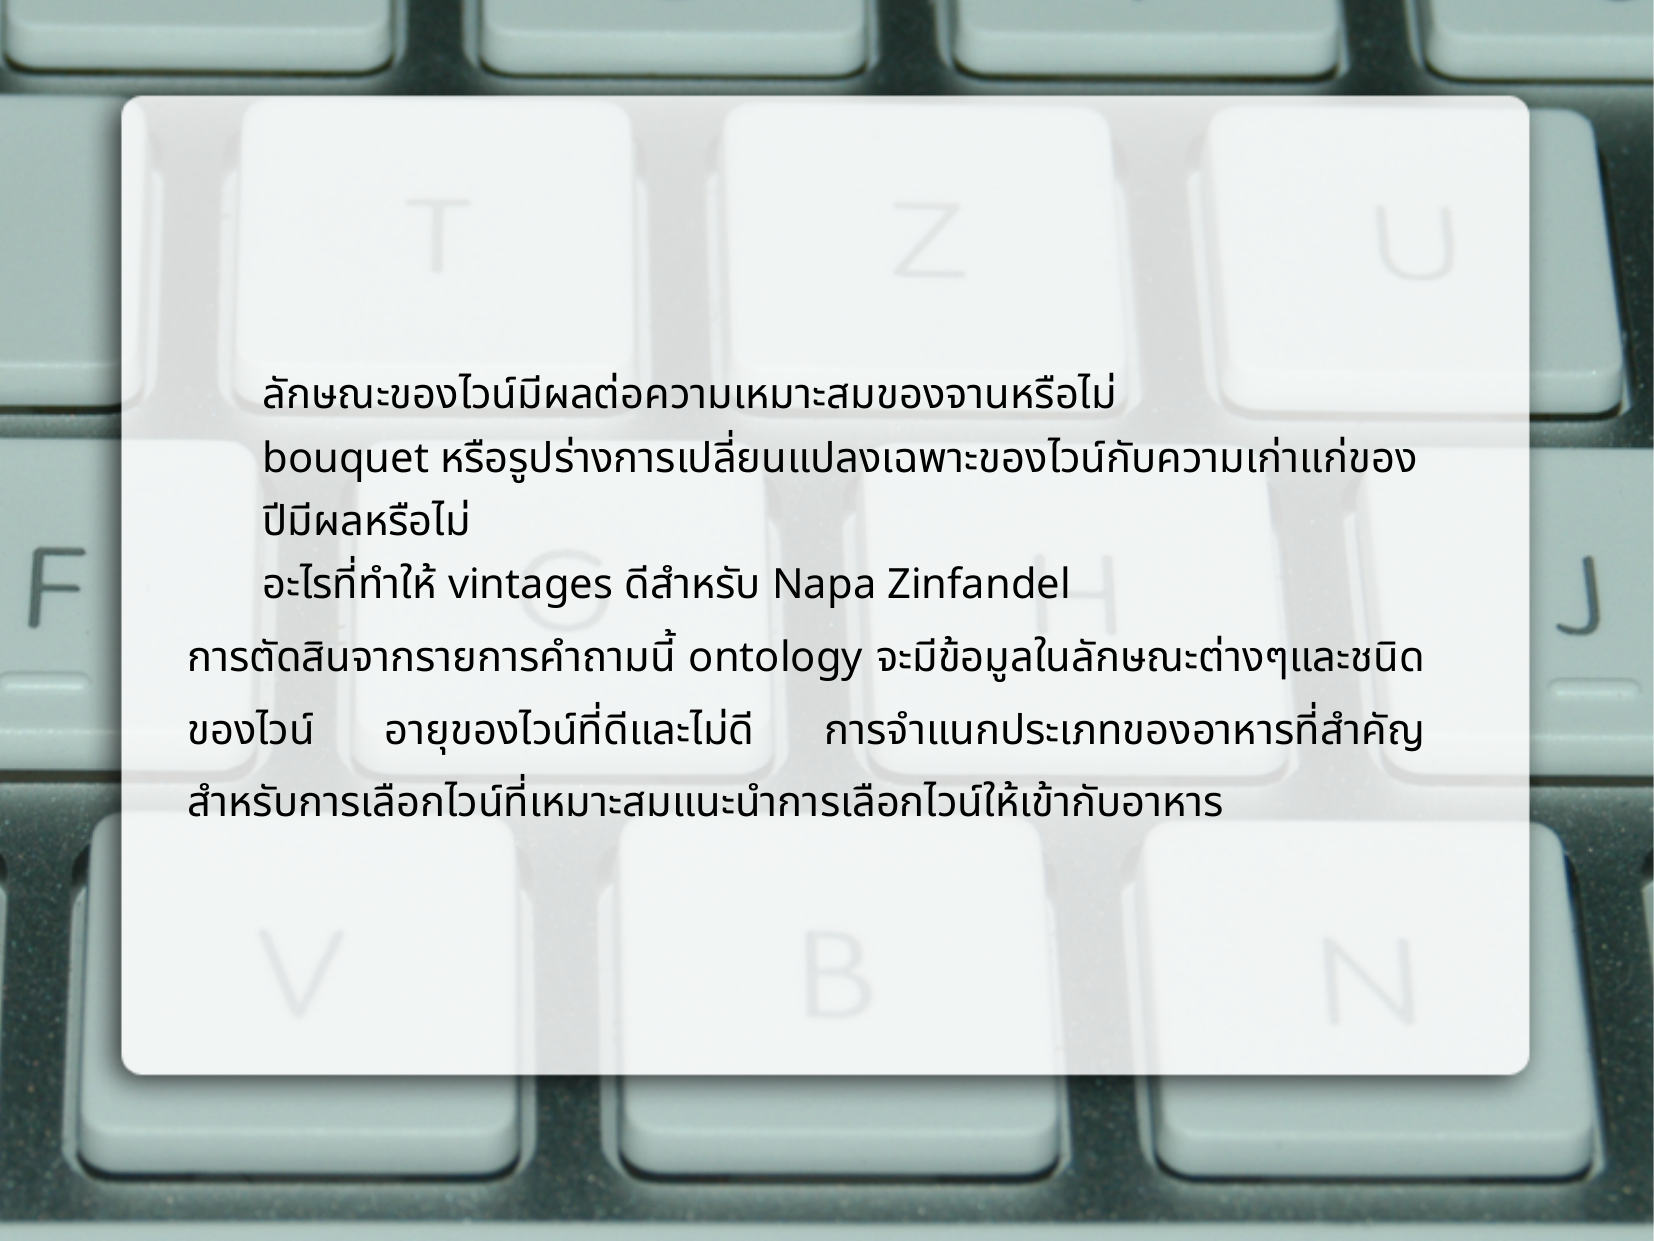

#
ลักษณะของไวน์มีผลต่อความเหมาะสมของจานหรือไม่
bouquet หรือรูปร่างการเปลี่ยนแปลงเฉพาะของไวน์กับความเก่าแก่ของปีมีผลหรือไม่
อะไรที่ทำให้ vintages ดีสำหรับ Napa Zinfandel
การตัดสินจากรายการคำถามนี้ ontology จะมีข้อมูลในลักษณะต่างๆและชนิดของไวน์ อายุของไวน์ที่ดีและไม่ดี การจำแนกประเภทของอาหารที่สำคัญสำหรับการเลือกไวน์ที่เหมาะสมแนะนำการเลือกไวน์ให้เข้ากับอาหาร